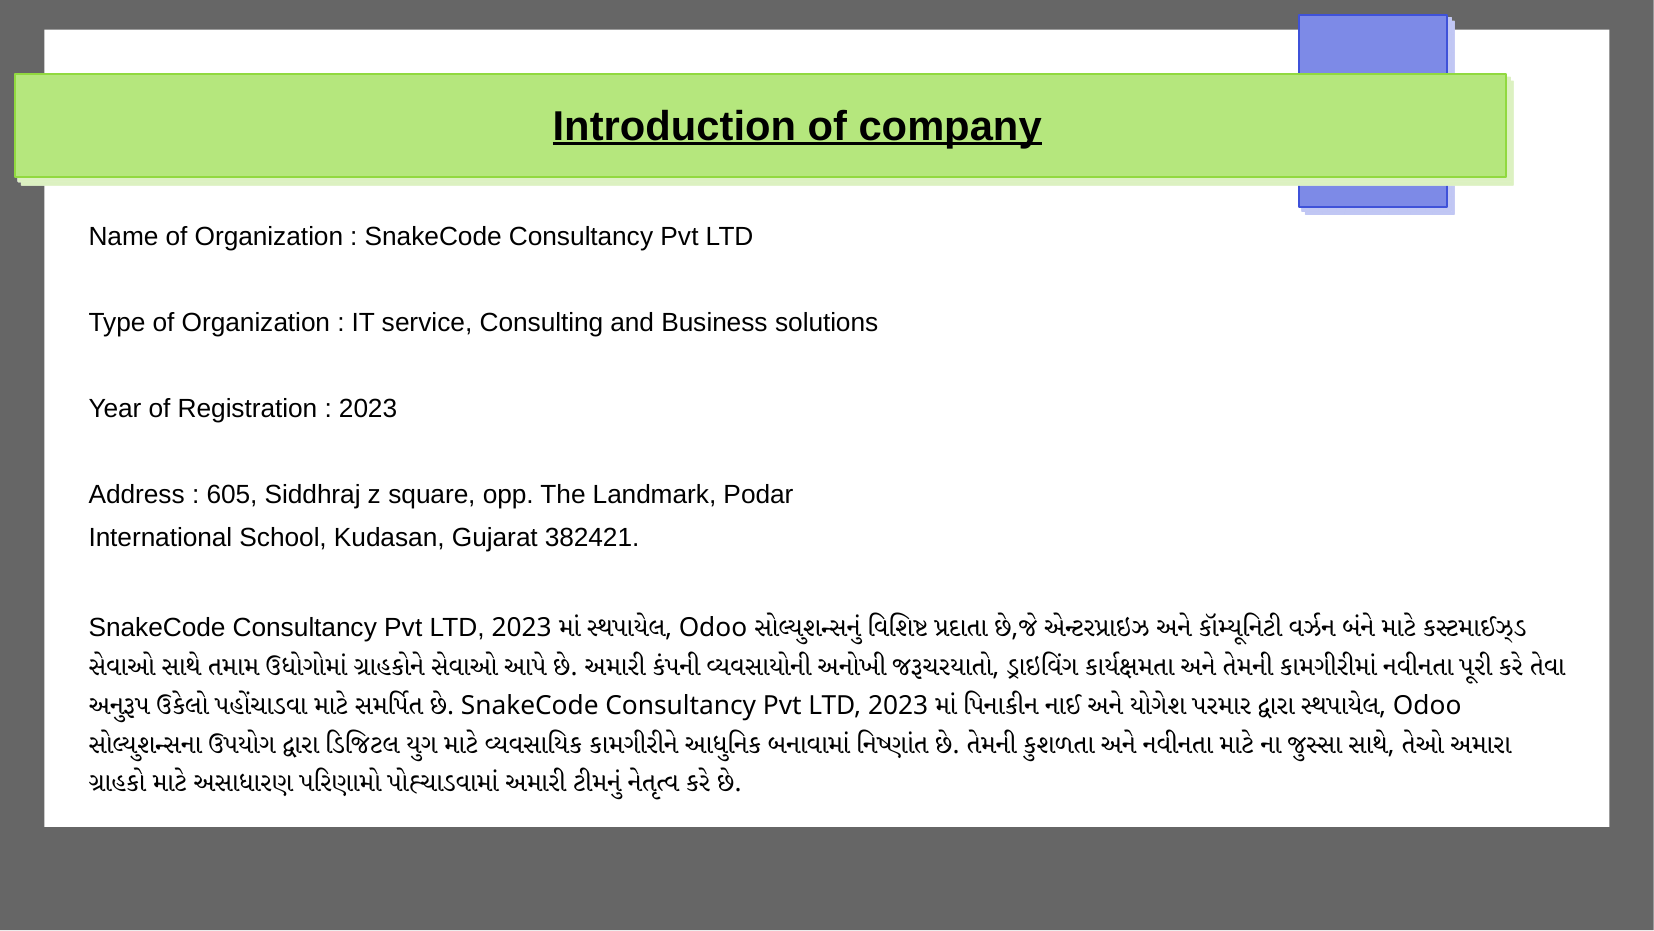

# Introduction of company
Name of Organization : SnakeCode Consultancy Pvt LTD
Type of Organization : IT service, Consulting and Business solutions
Year of Registration : 2023
Address : 605, Siddhraj z square, opp. The Landmark, Podar
International School, Kudasan, Gujarat 382421.
SnakeCode Consultancy Pvt LTD, 2023 માં સ્થપાયેલ, Odoo સોલ્યુશન્સનું વિશિષ્ટ પ્રદાતા છે,જે એન્ટરપ્રાઇઝ અને કૉમ્યૂનિટી વર્ઝન બંને માટે કસ્ટમાઈઝ્ડ સેવાઓ સાથે તમામ ઉધોગોમાં ગ્રાહકોને સેવાઓ આપે છે. અમારી કંપની વ્યવસાયોની અનોખી જરૂચરયાતો, ડ્રાઇવિંગ કાર્યક્ષમતા અને તેમની કામગીરીમાં નવીનતા પૂરી કરે તેવા અનુરૂપ ઉકેલો પહોંચાડવા માટે સમર્પિત છે. SnakeCode Consultancy Pvt LTD, 2023 માં પિનાકીન નાઈ અને યોગેશ પરમાર દ્વારા સ્થપાયેલ, Odoo સોલ્યુશન્સના ઉપયોગ દ્વારા ડિજિટલ યુગ માટે વ્યવસાયિક કામગીરીને આધુનિક બનાવામાં નિષ્ણાંત છે. તેમની કુશળતા અને નવીનતા માટે ના જુસ્સા સાથે, તેઓ અમારા ગ્રાહકો માટે અસાધારણ પરિણામો પોહ્ચાડવામાં અમારી ટીમનું નેતૃત્વ કરે છે.